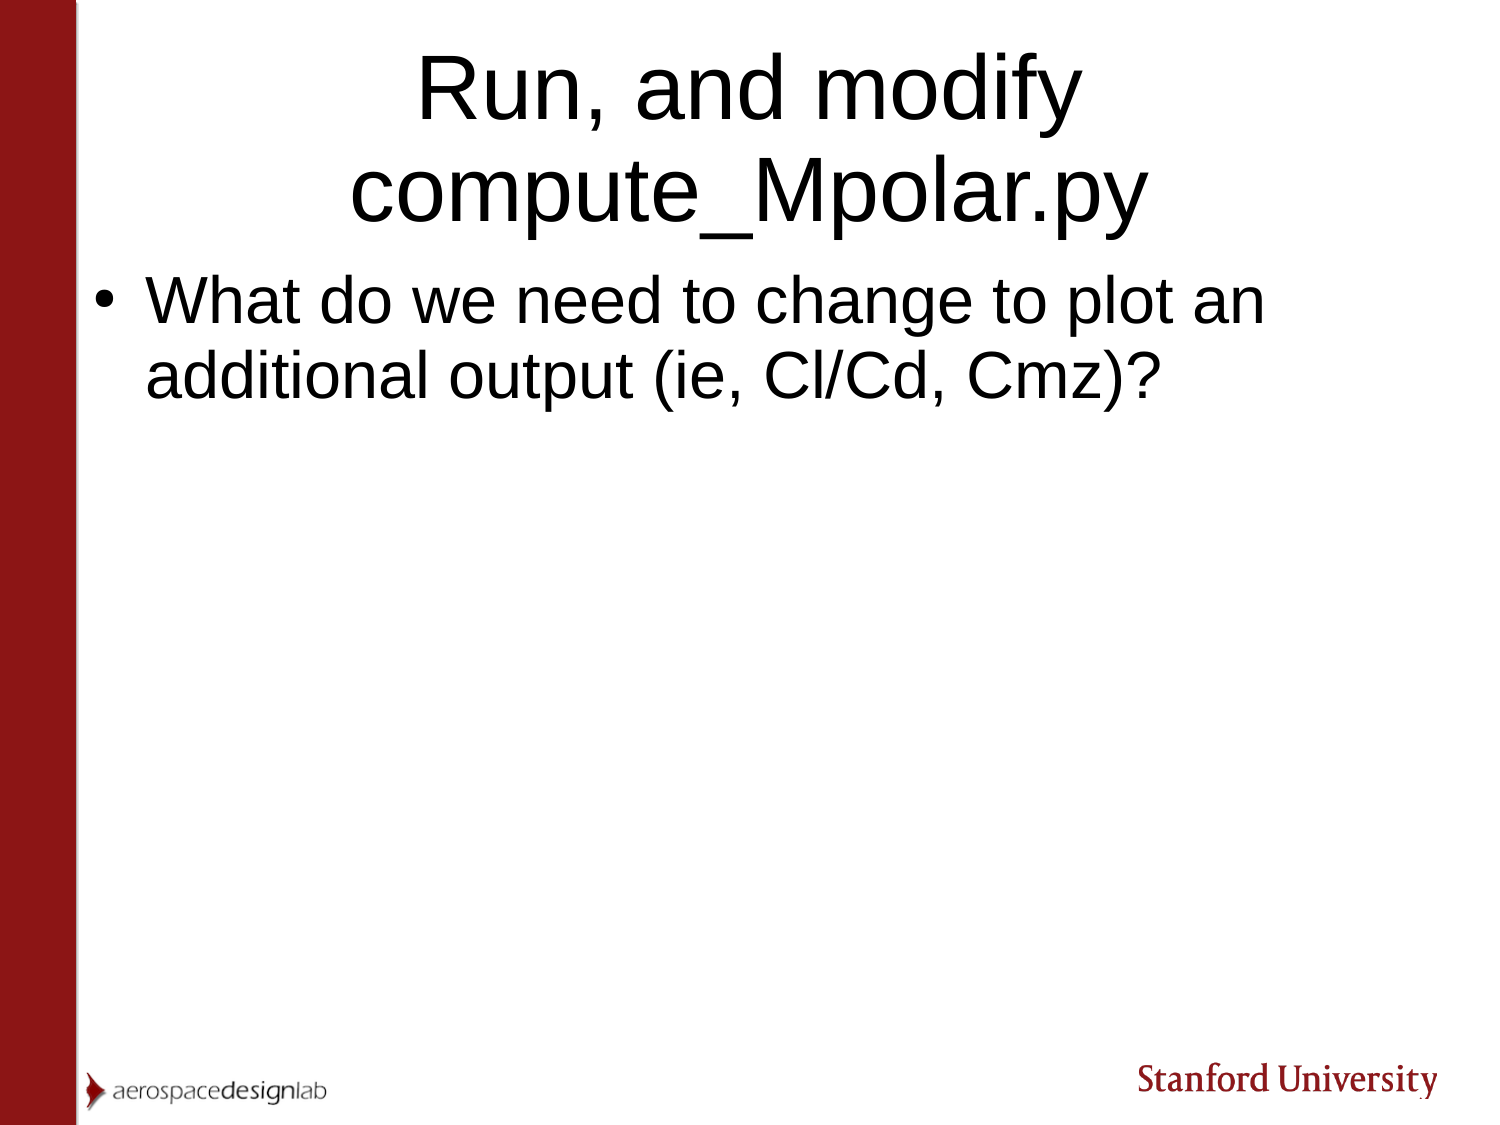

# Run, and modify compute_Mpolar.py
What do we need to change to plot an additional output (ie, Cl/Cd, Cmz)?